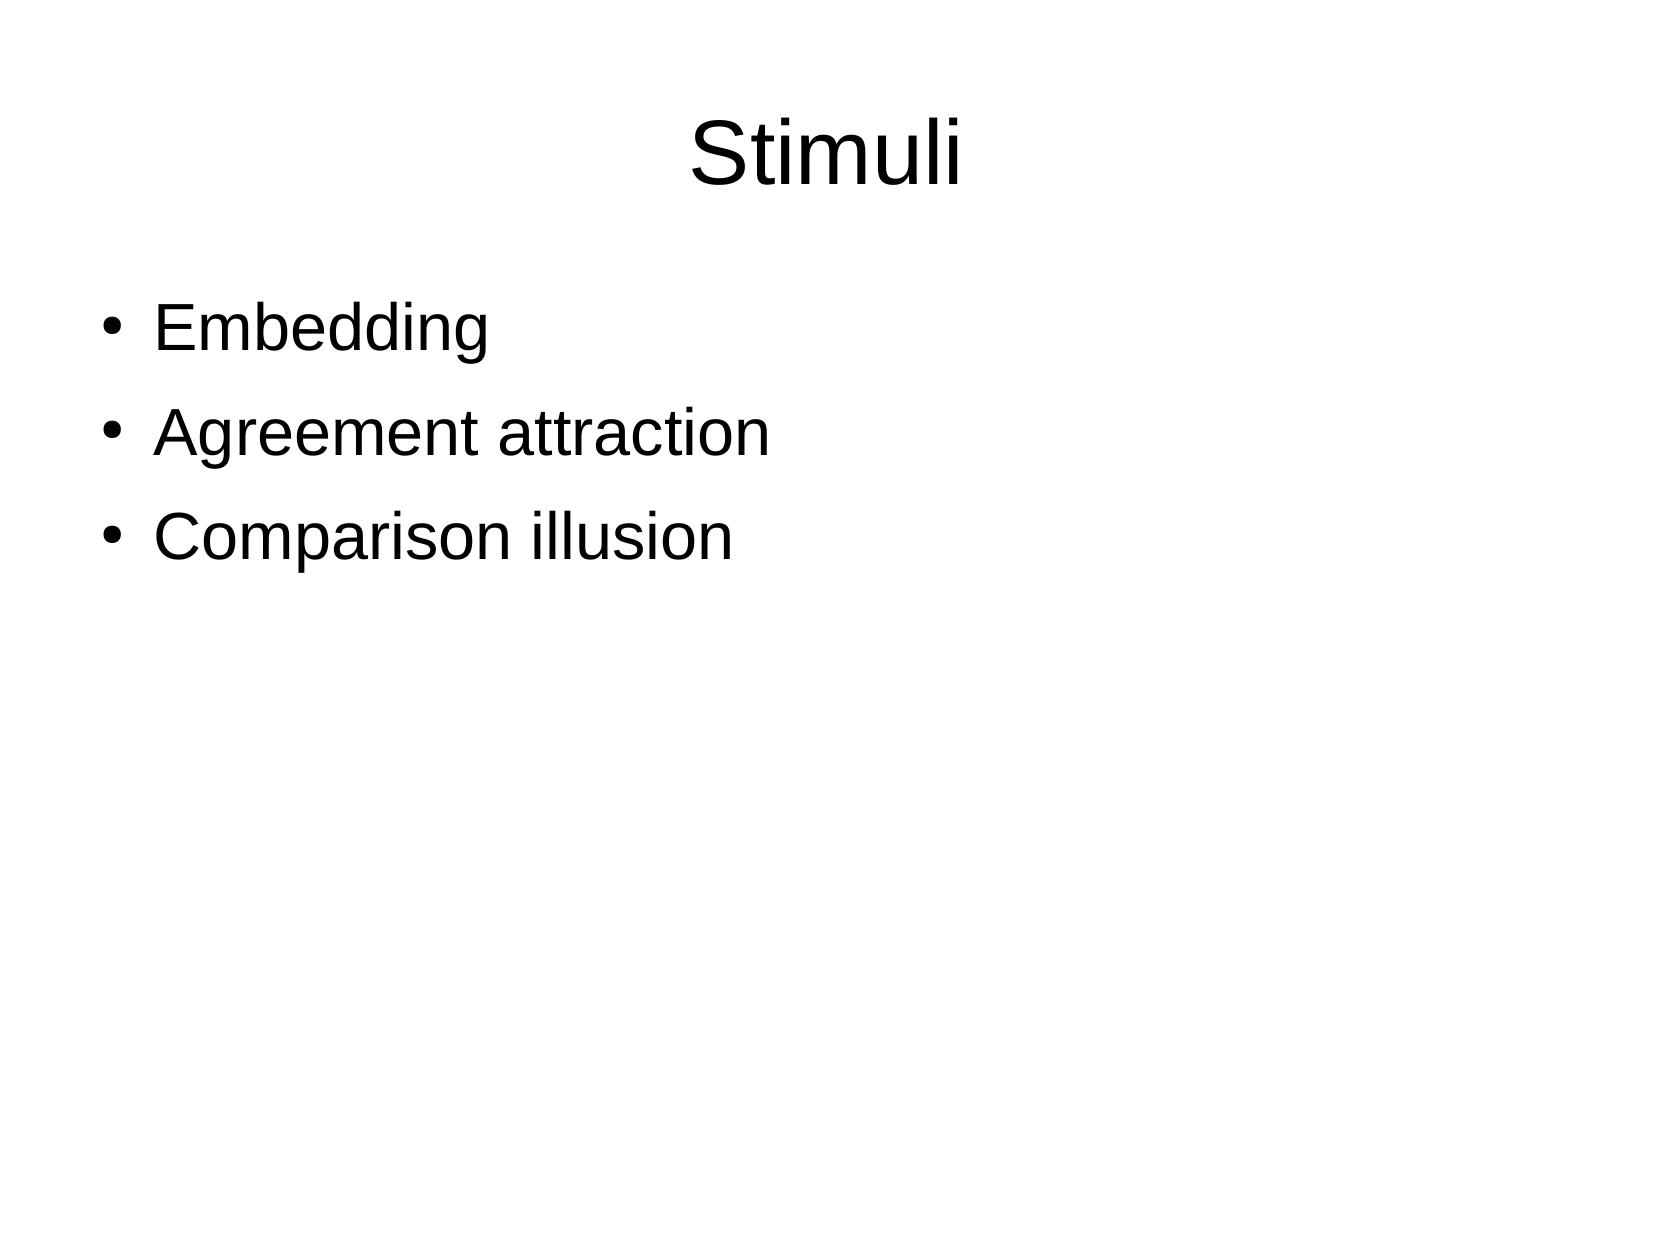

# Stimuli
Embedding
Agreement attraction
Comparison illusion